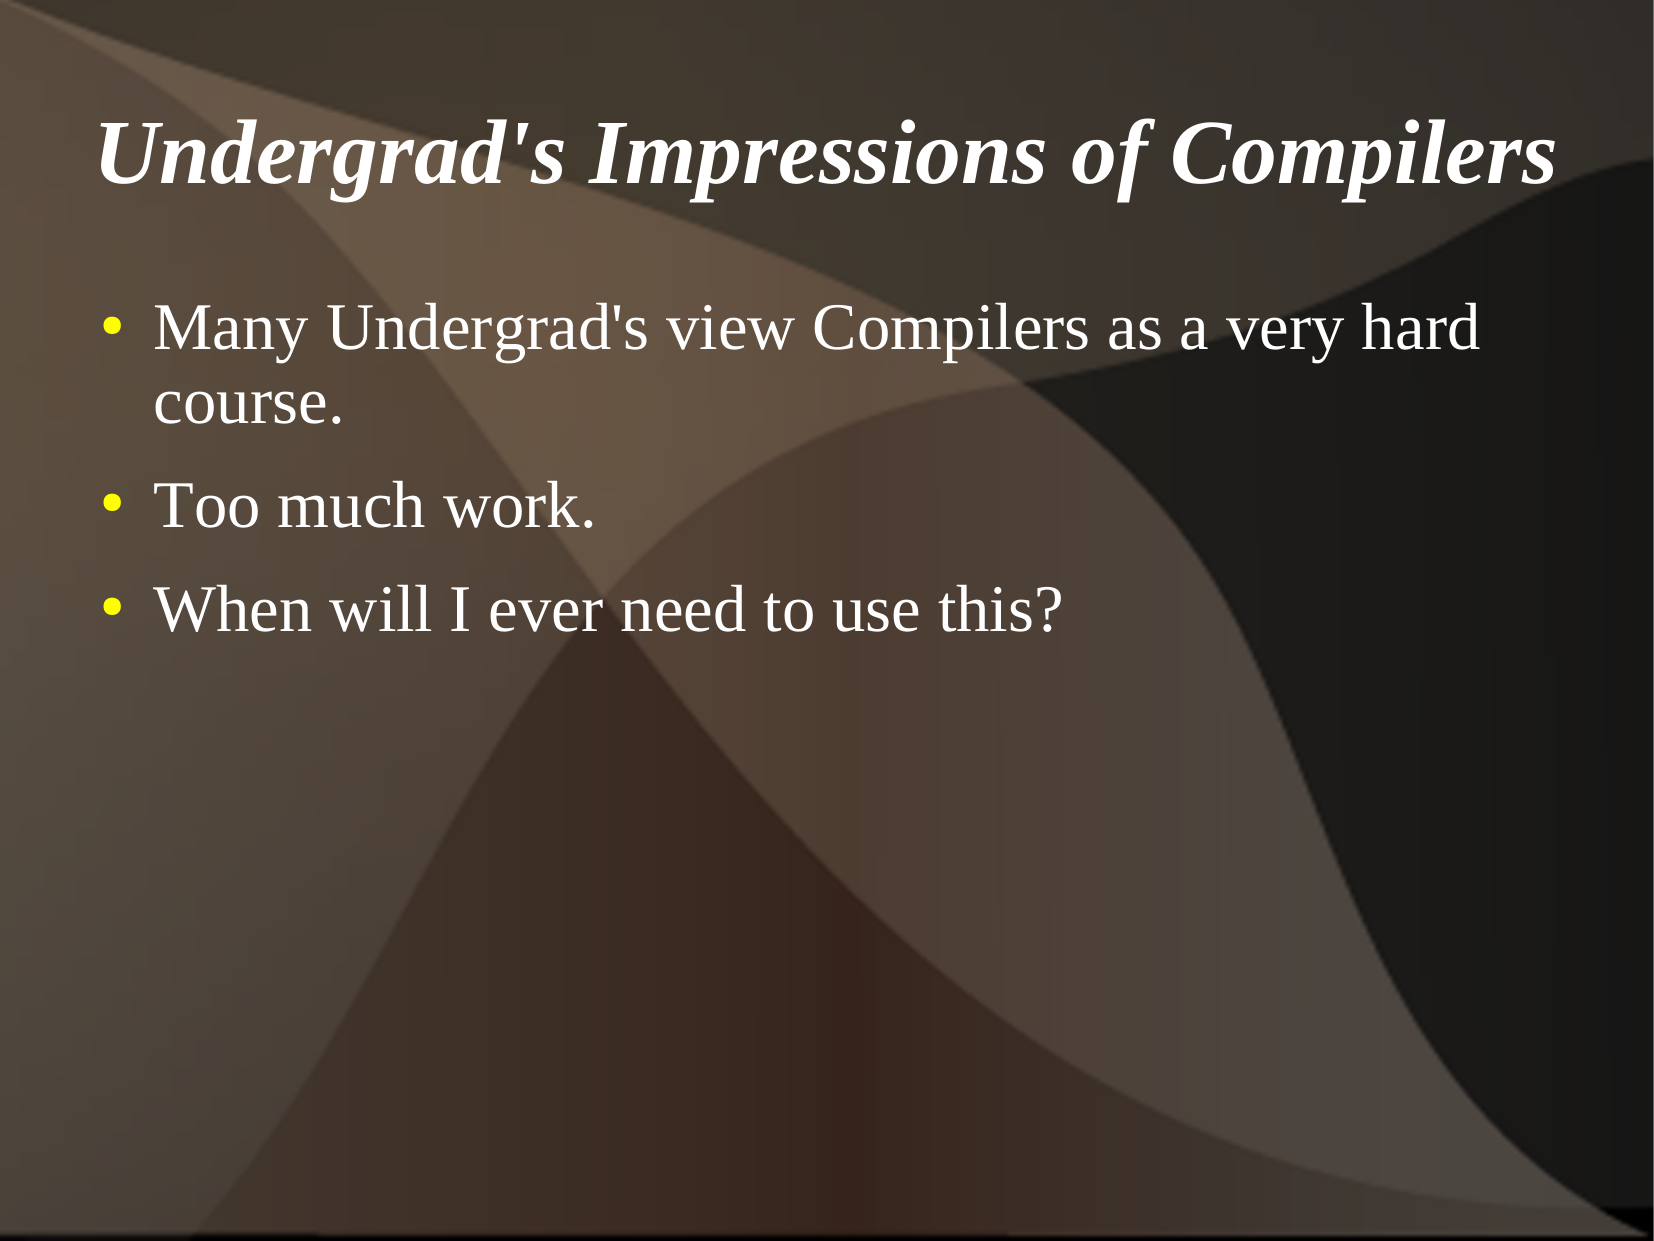

# Undergrad's Impressions of Compilers
Many Undergrad's view Compilers as a very hard course.
Too much work.
When will I ever need to use this?